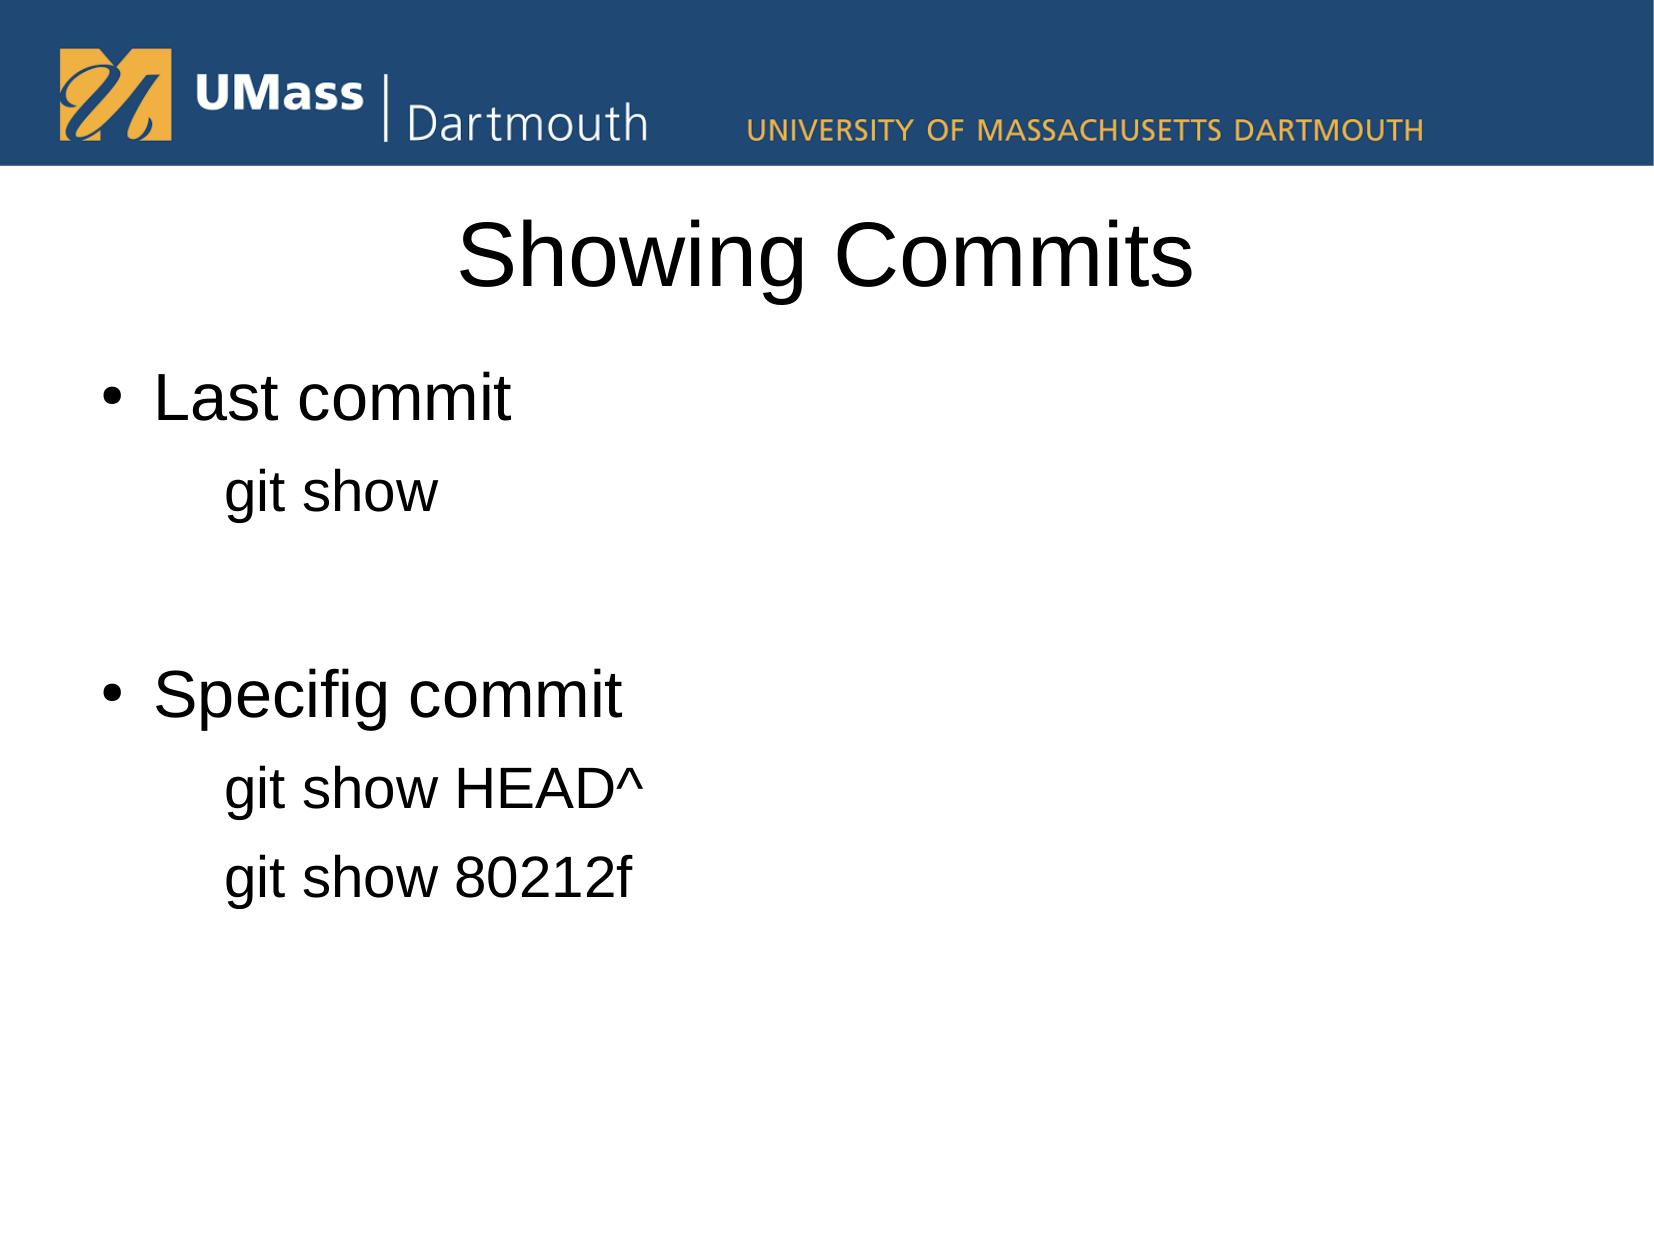

# Showing Commits
Last commit
git show
Specifig commit
git show HEAD^
git show 80212f